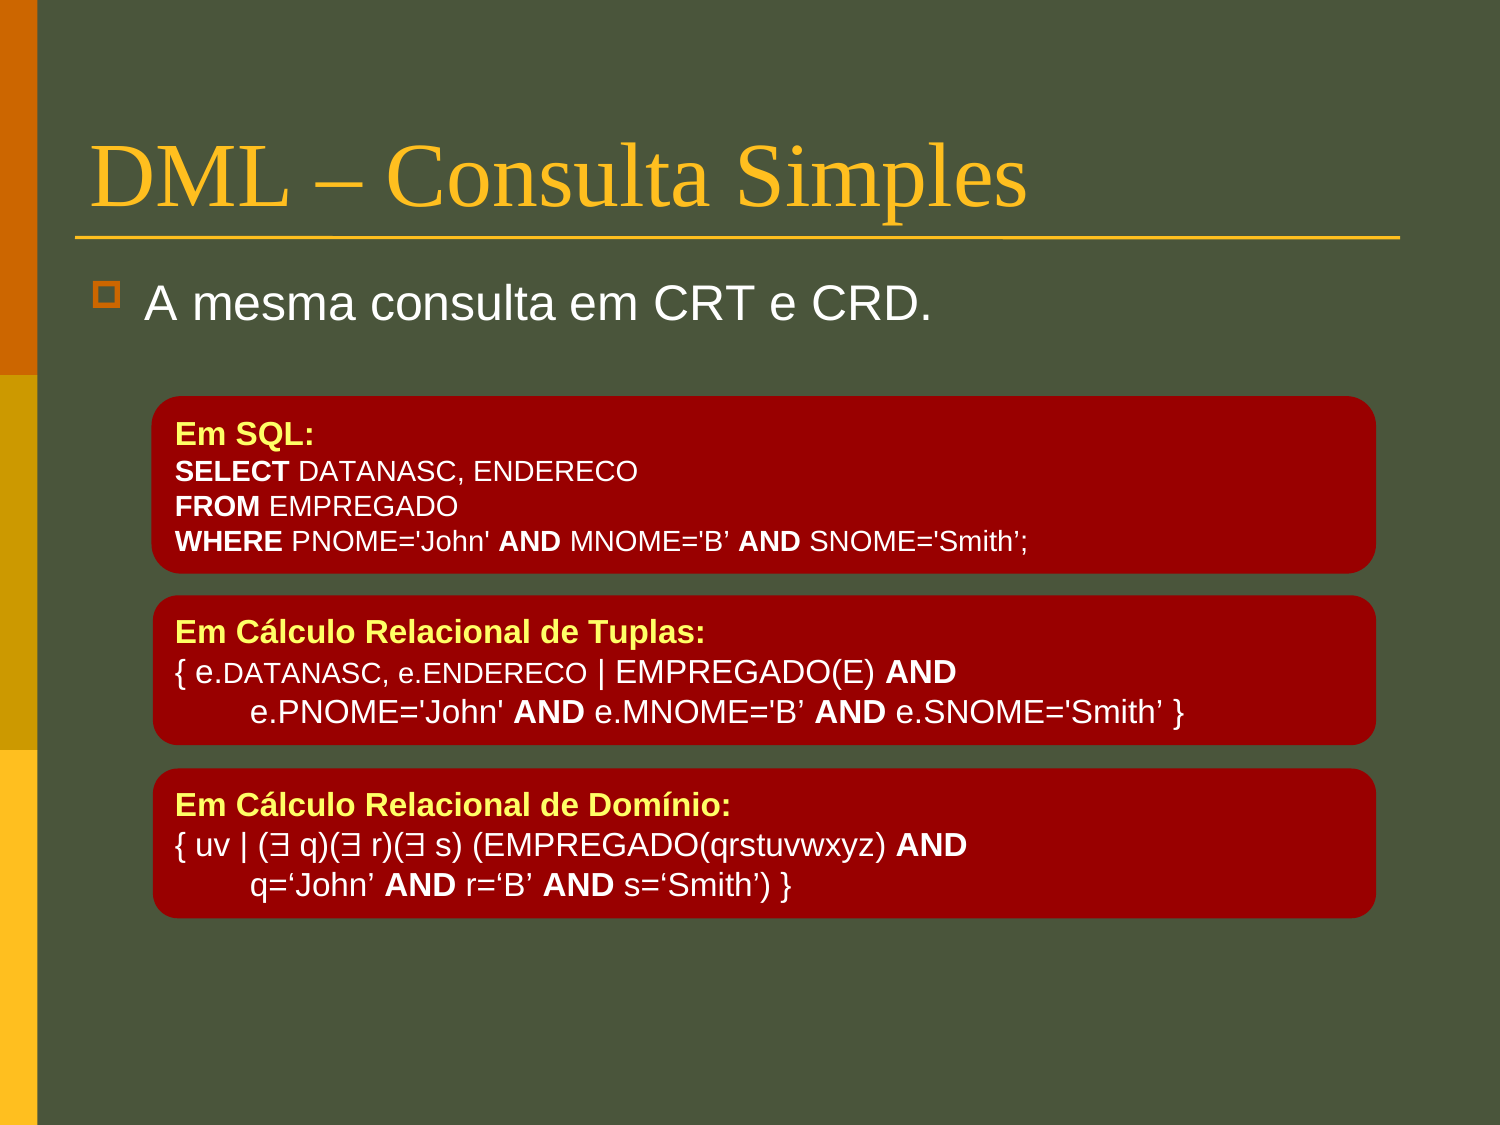

# DML – Consulta Simples
A mesma consulta em CRT e CRD.
Em SQL:
SELECT DATANASC, ENDERECO
FROM EMPREGADO
WHERE PNOME='John' AND MNOME='B’ AND SNOME='Smith’;
Em Cálculo Relacional de Tuplas:
{ e.DATANASC, e.ENDERECO | EMPREGADO(E) AND
	e.PNOME='John' AND e.MNOME='B’ AND e.SNOME='Smith’ }
Em Cálculo Relacional de Domínio:
{ uv | ( q)( r)( s) (EMPREGADO(qrstuvwxyz) AND
	q=‘John’ AND r=‘B’ AND s=‘Smith’) }